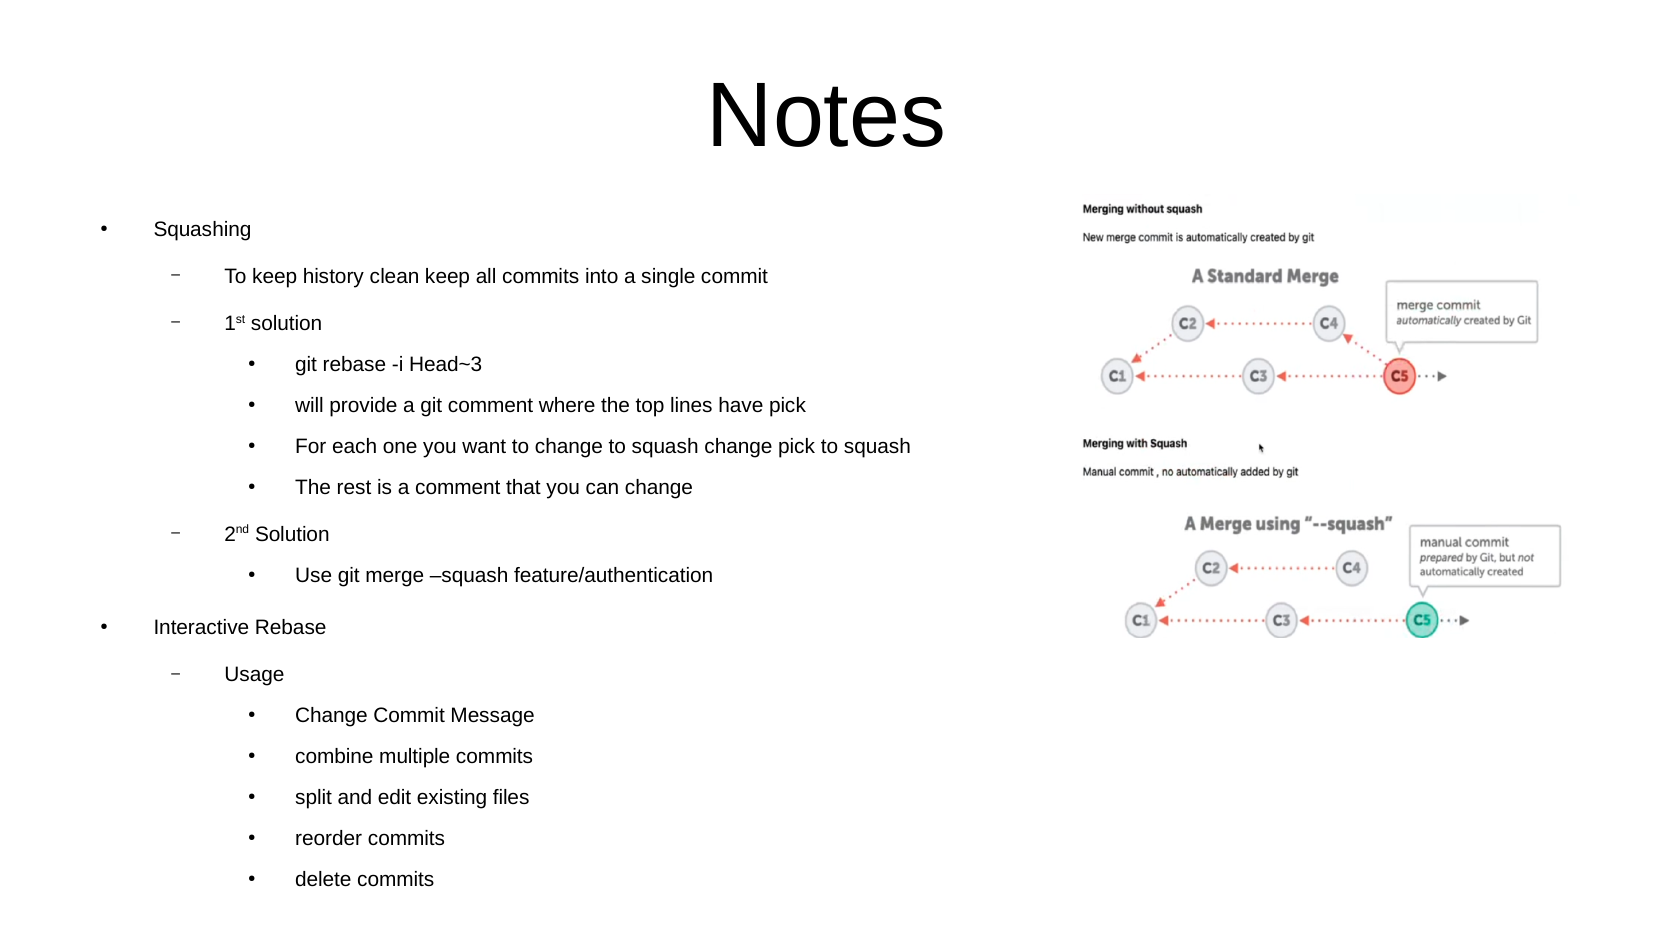

# Notes
Squashing
To keep history clean keep all commits into a single commit
1st solution
git rebase -i Head~3
will provide a git comment where the top lines have pick
For each one you want to change to squash change pick to squash
The rest is a comment that you can change
2nd Solution
Use git merge –squash feature/authentication
Interactive Rebase
Usage
Change Commit Message
combine multiple commits
split and edit existing files
reorder commits
delete commits